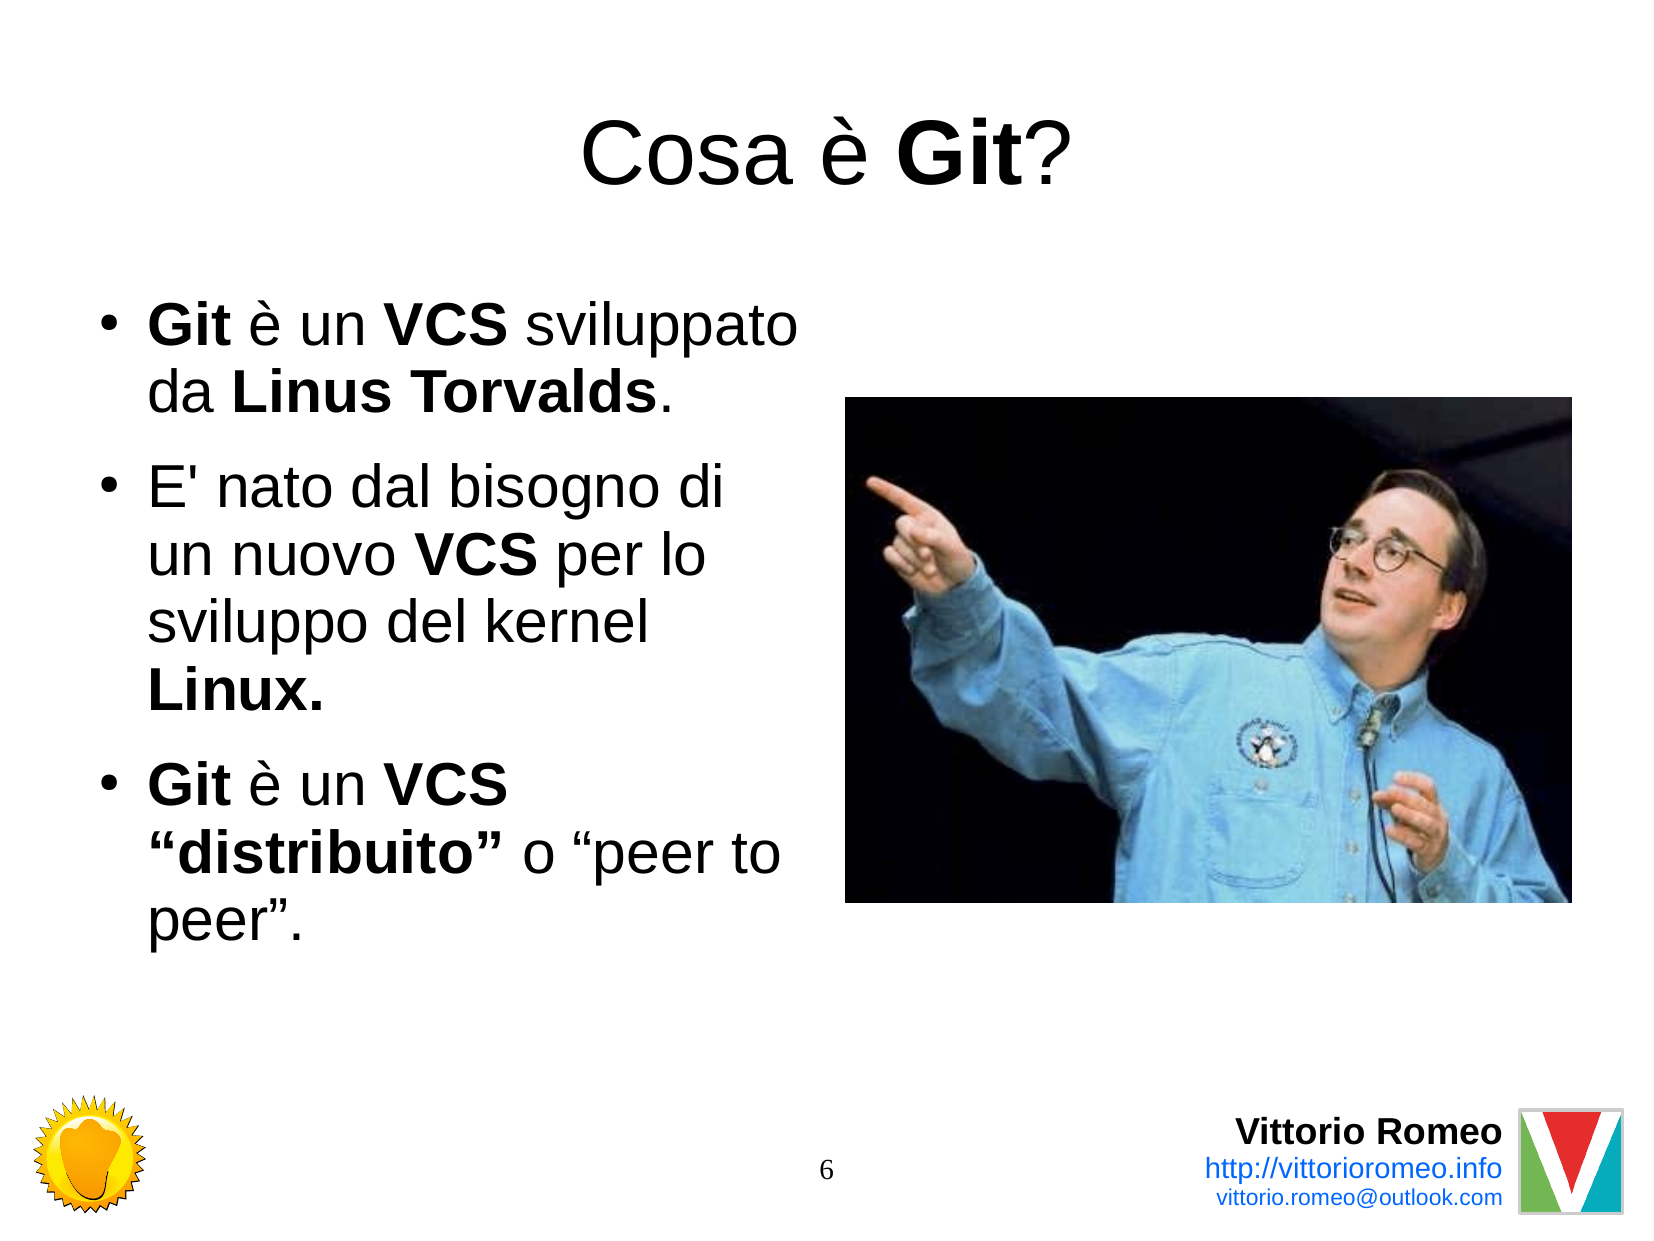

# Cosa è Git?
Git è un VCS sviluppato da Linus Torvalds.
E' nato dal bisogno di un nuovo VCS per lo sviluppo del kernel Linux.
Git è un VCS “distribuito” o “peer to peer”.